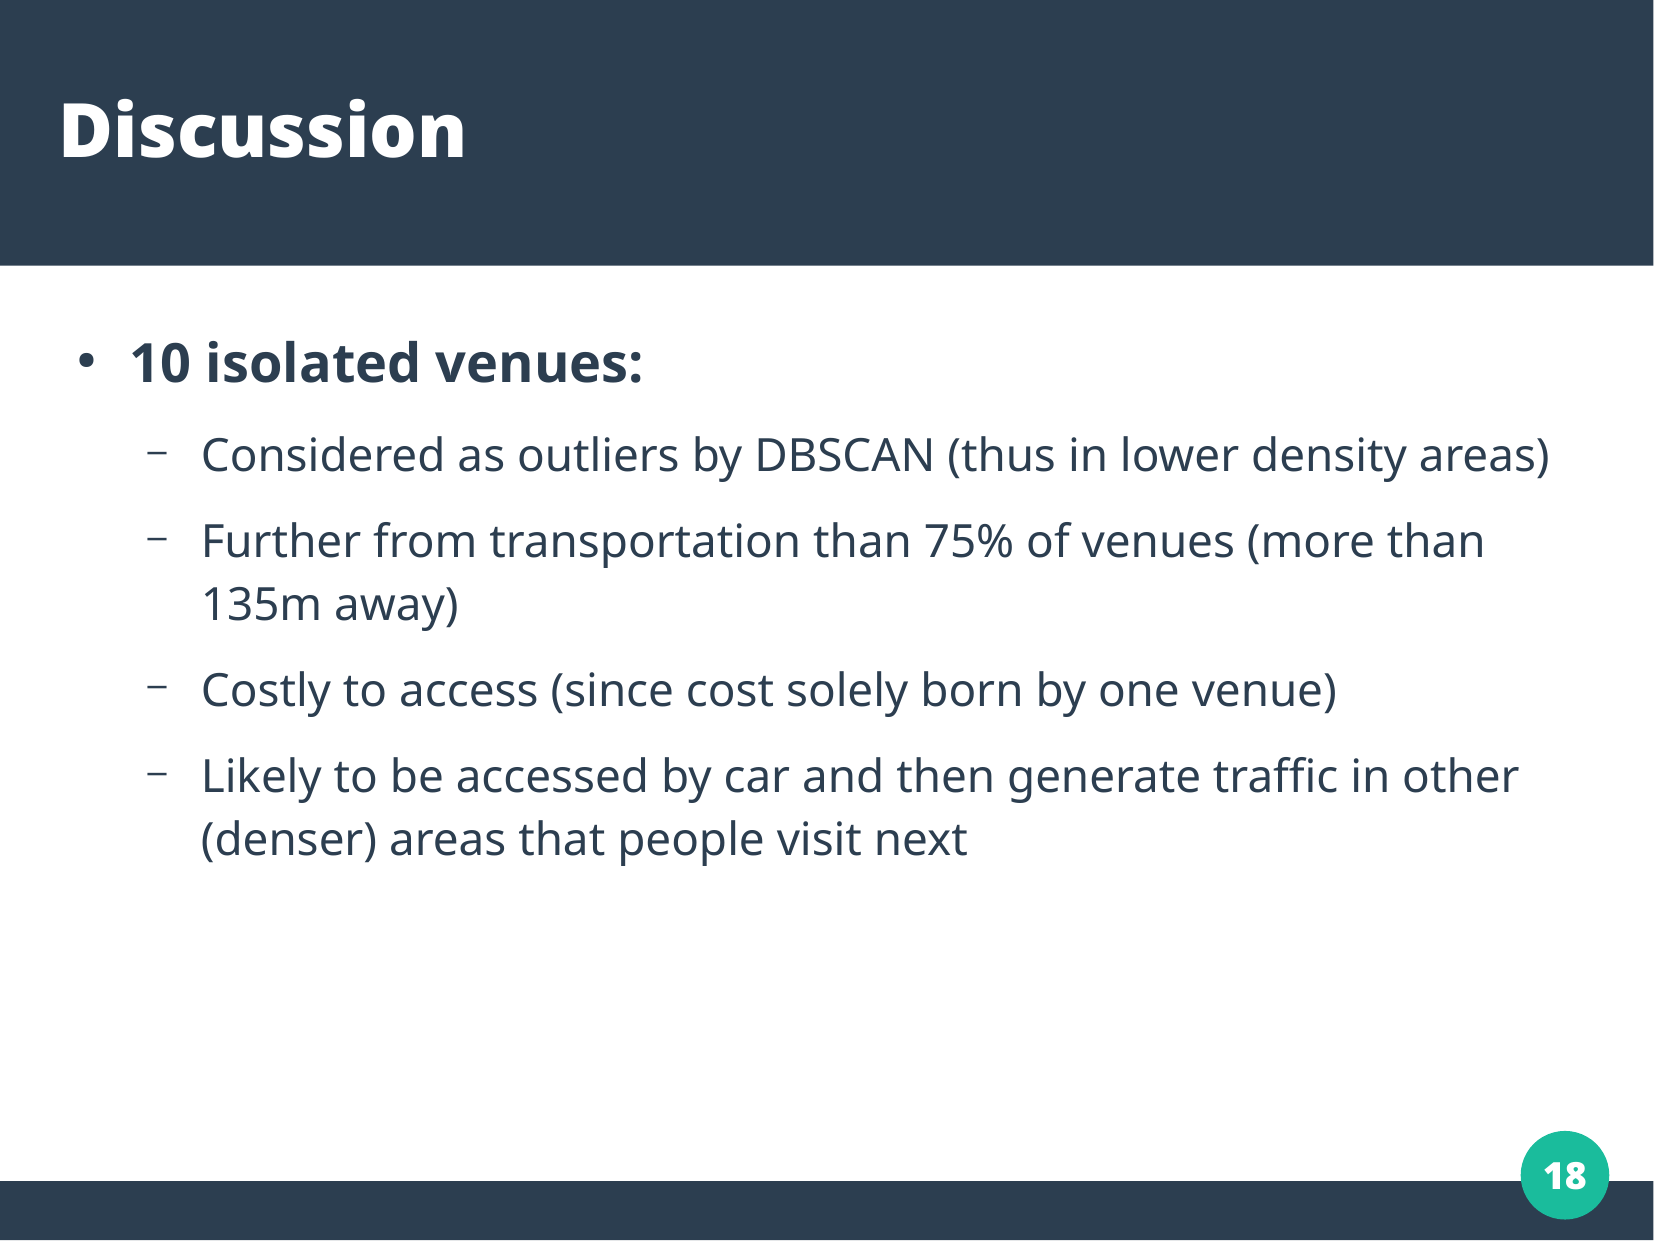

# Discussion
10 isolated venues:
Considered as outliers by DBSCAN (thus in lower density areas)
Further from transportation than 75% of venues (more than 135m away)
Costly to access (since cost solely born by one venue)
Likely to be accessed by car and then generate traffic in other (denser) areas that people visit next
18